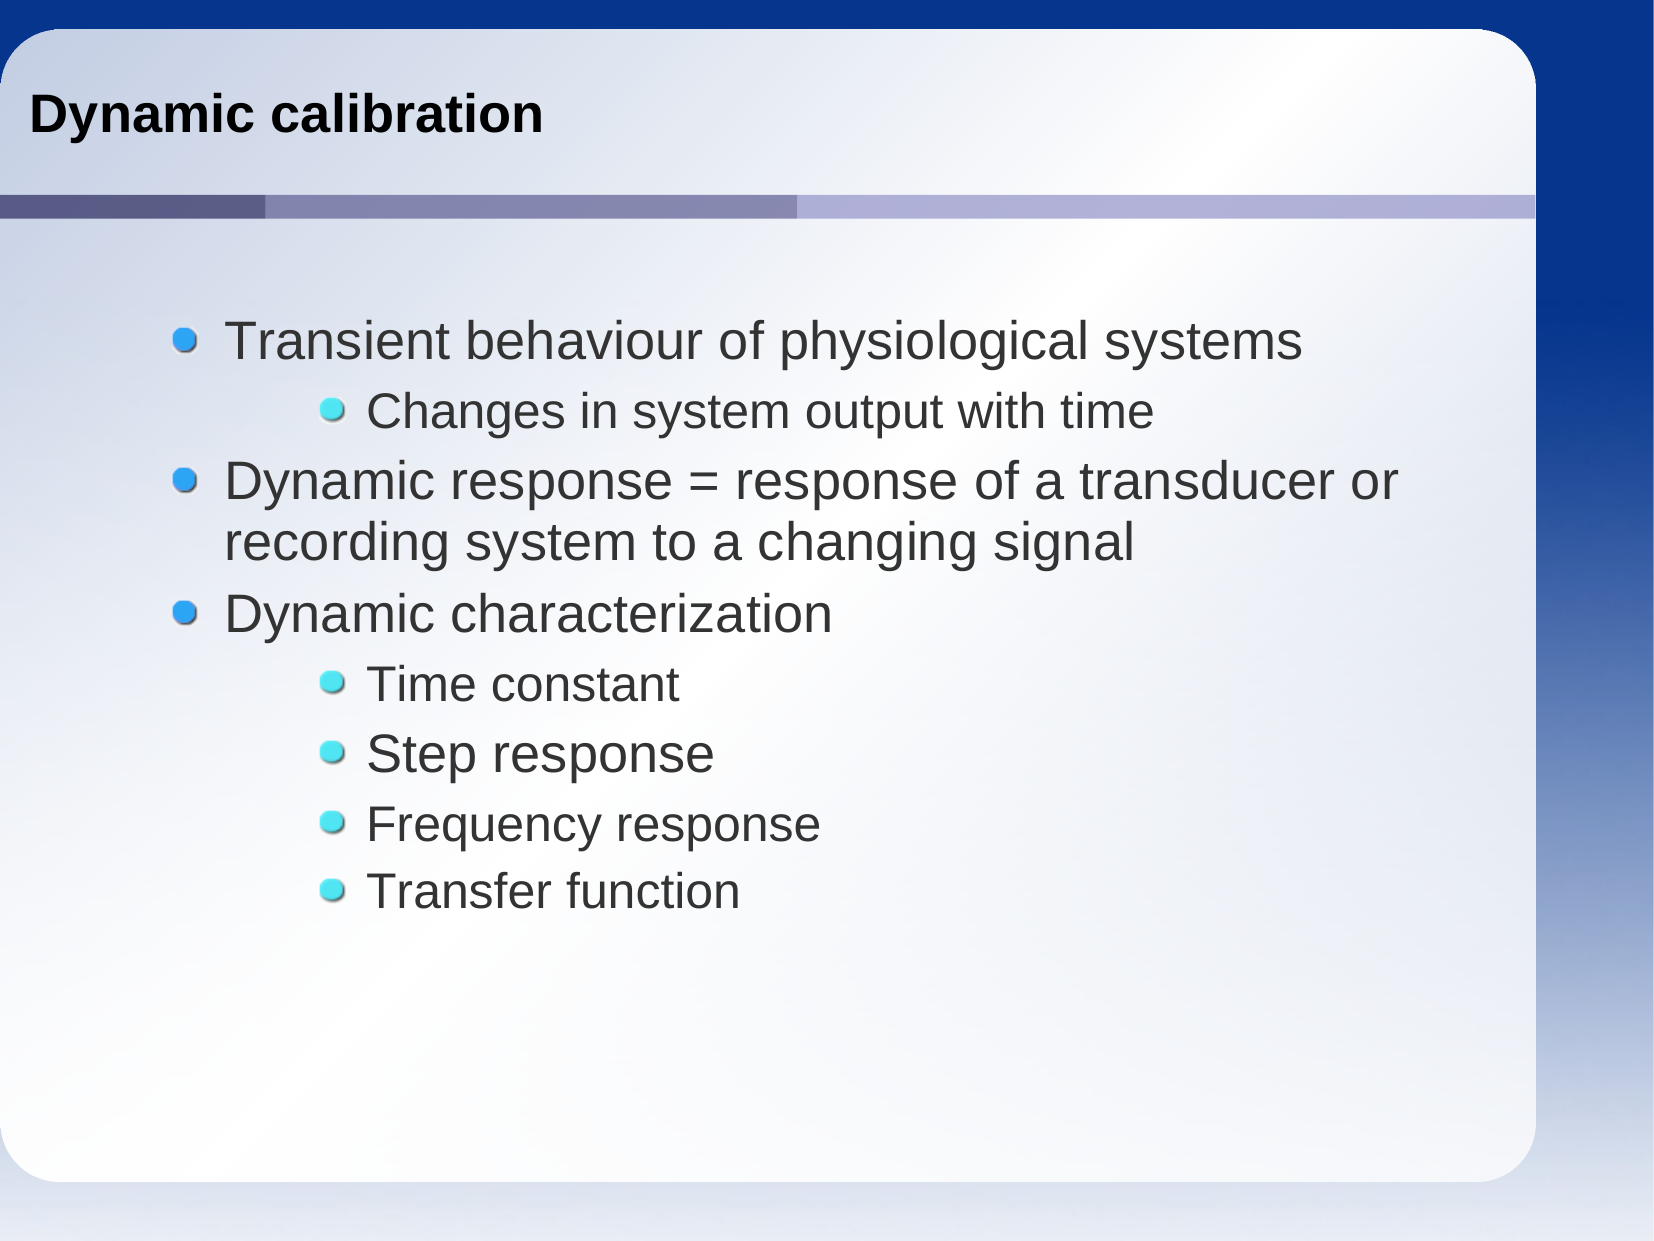

# Dynamic calibration
Transient behaviour of physiological systems
Changes in system output with time
Dynamic response = response of a transducer or recording system to a changing signal
Dynamic characterization
Time constant
Step response
Frequency response
Transfer function